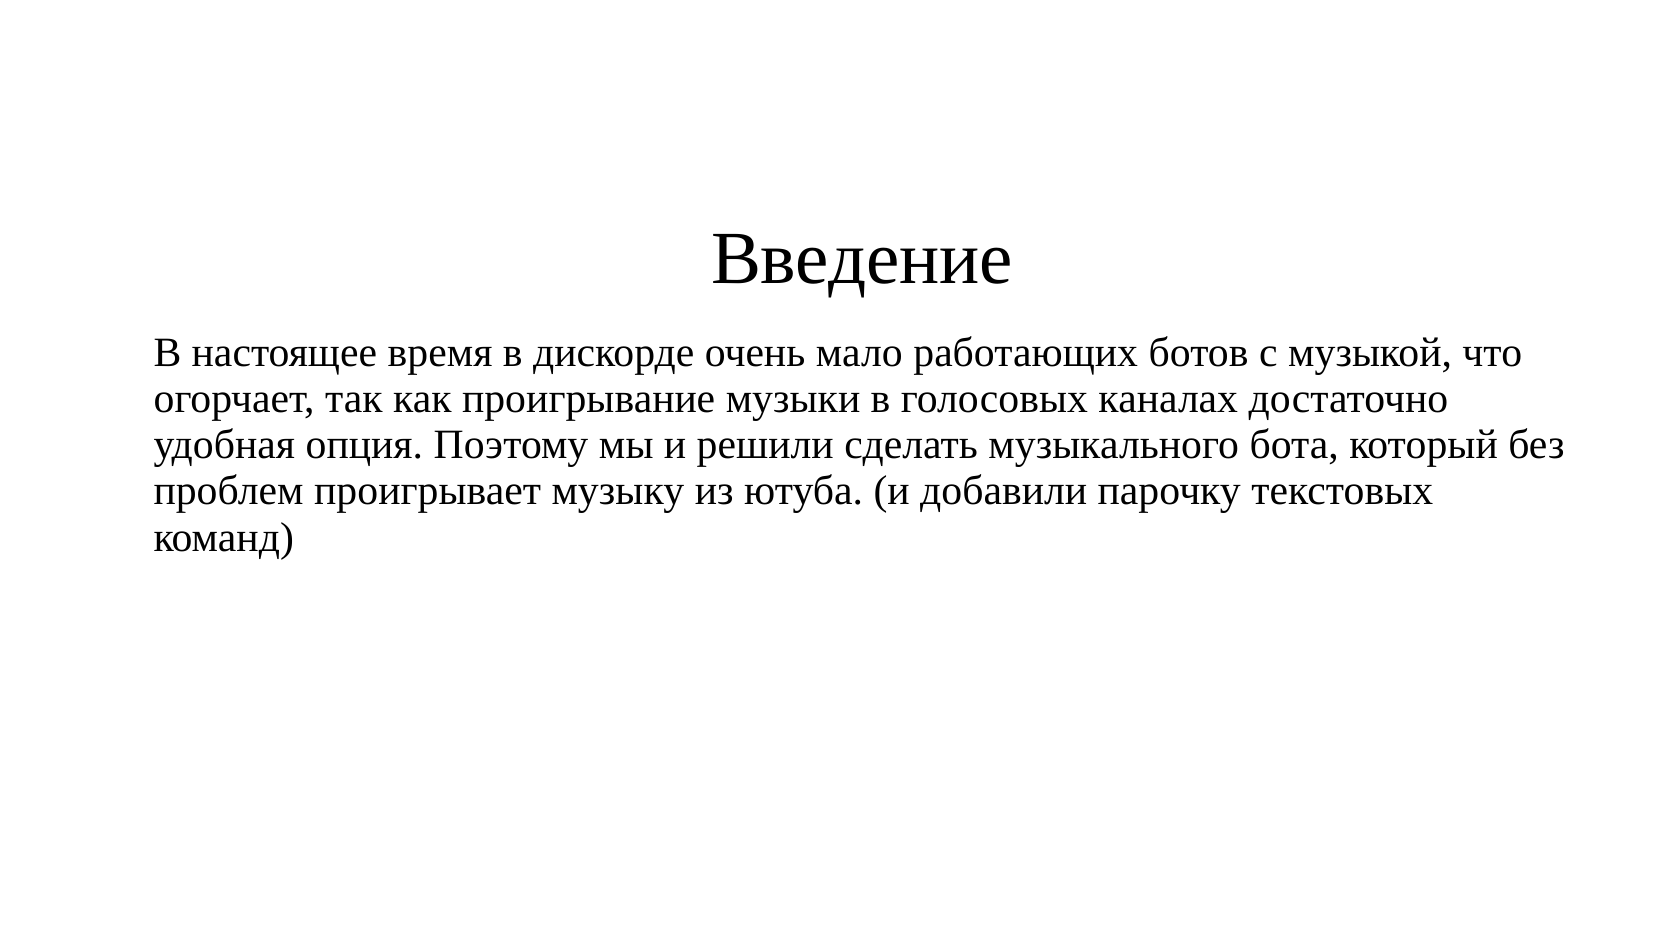

# Введение
В настоящее время в дискорде очень мало работающих ботов с музыкой, что огорчает, так как проигрывание музыки в голосовых каналах достаточно удобная опция. Поэтому мы и решили сделать музыкального бота, который без проблем проигрывает музыку из ютуба. (и добавили парочку текстовых команд)